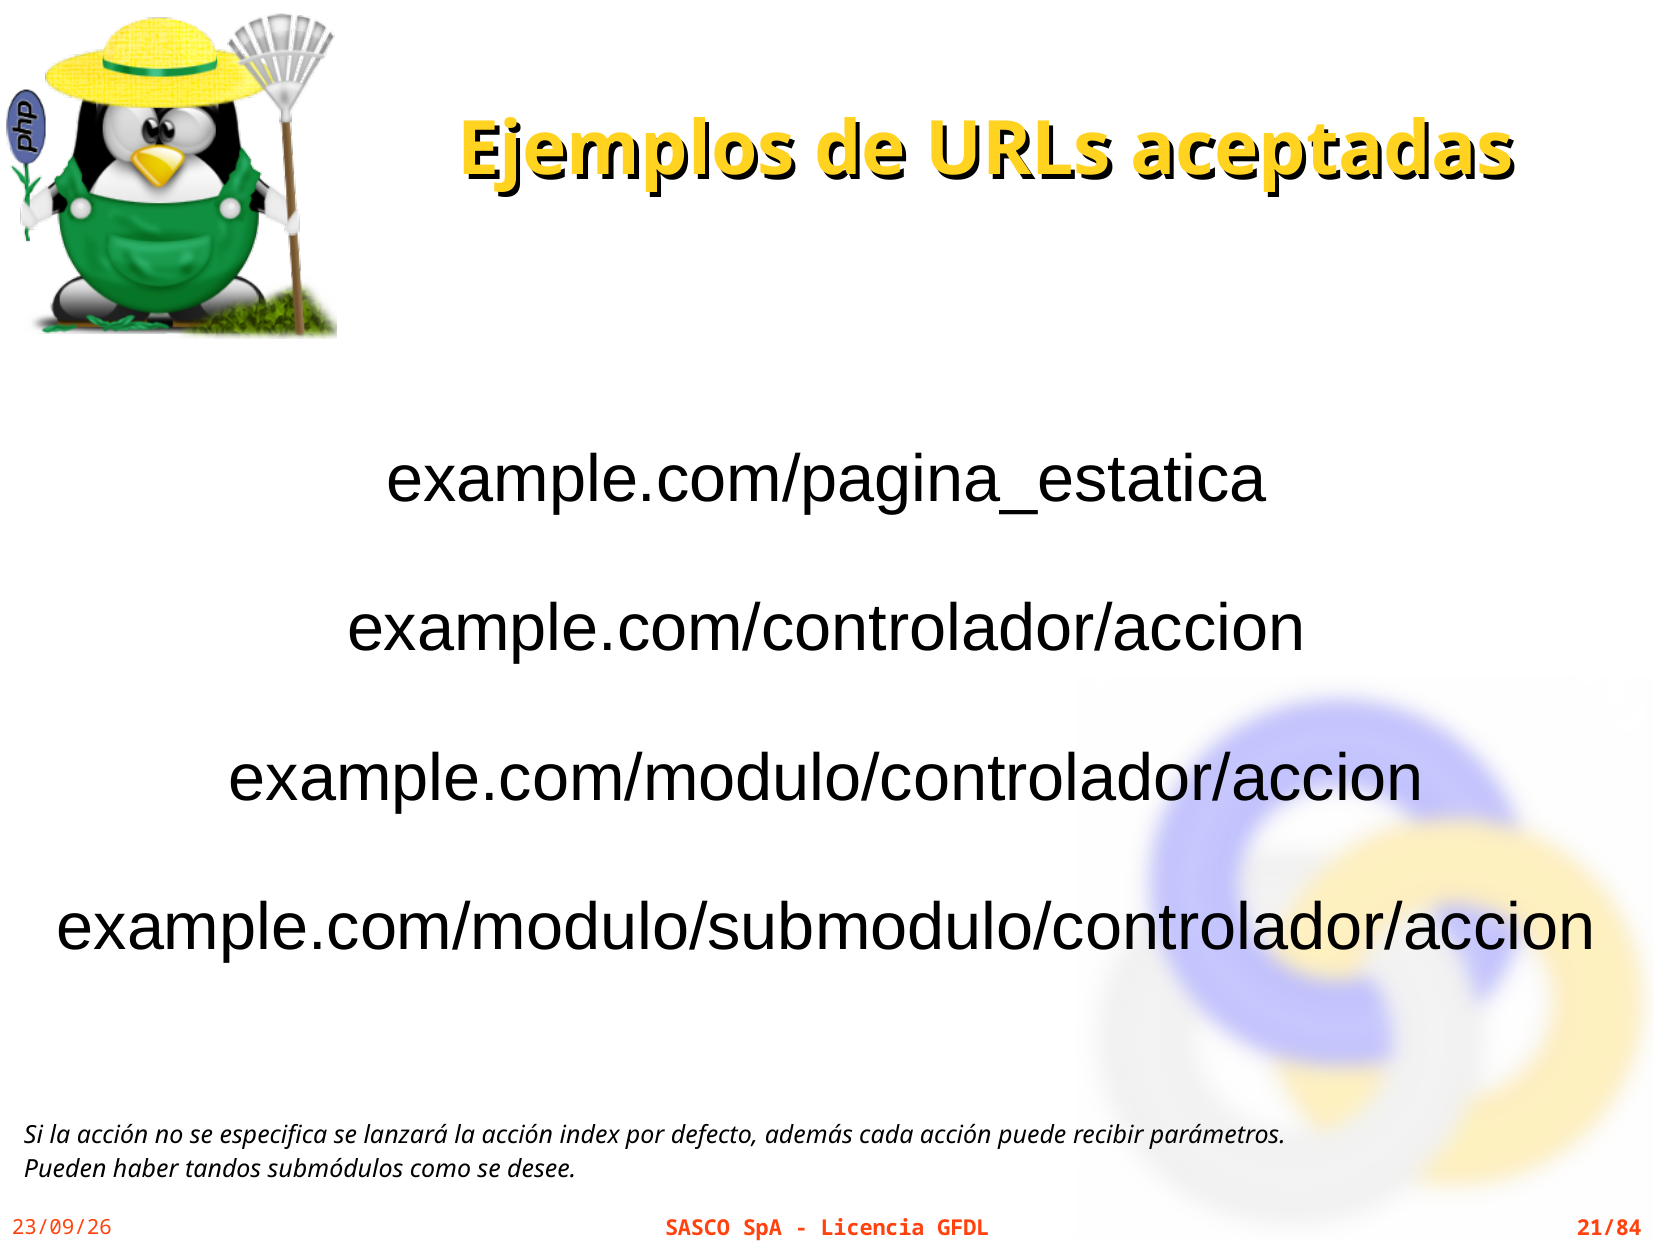

# Ejemplos de URLs aceptadas
example.com/pagina_estatica
example.com/controlador/accion
example.com/modulo/controlador/accion
example.com/modulo/submodulo/controlador/accion
Si la acción no se especifica se lanzará la acción index por defecto, además cada acción puede recibir parámetros.
Pueden haber tandos submódulos como se desee.
SASCO SpA - Licencia GFDL
21